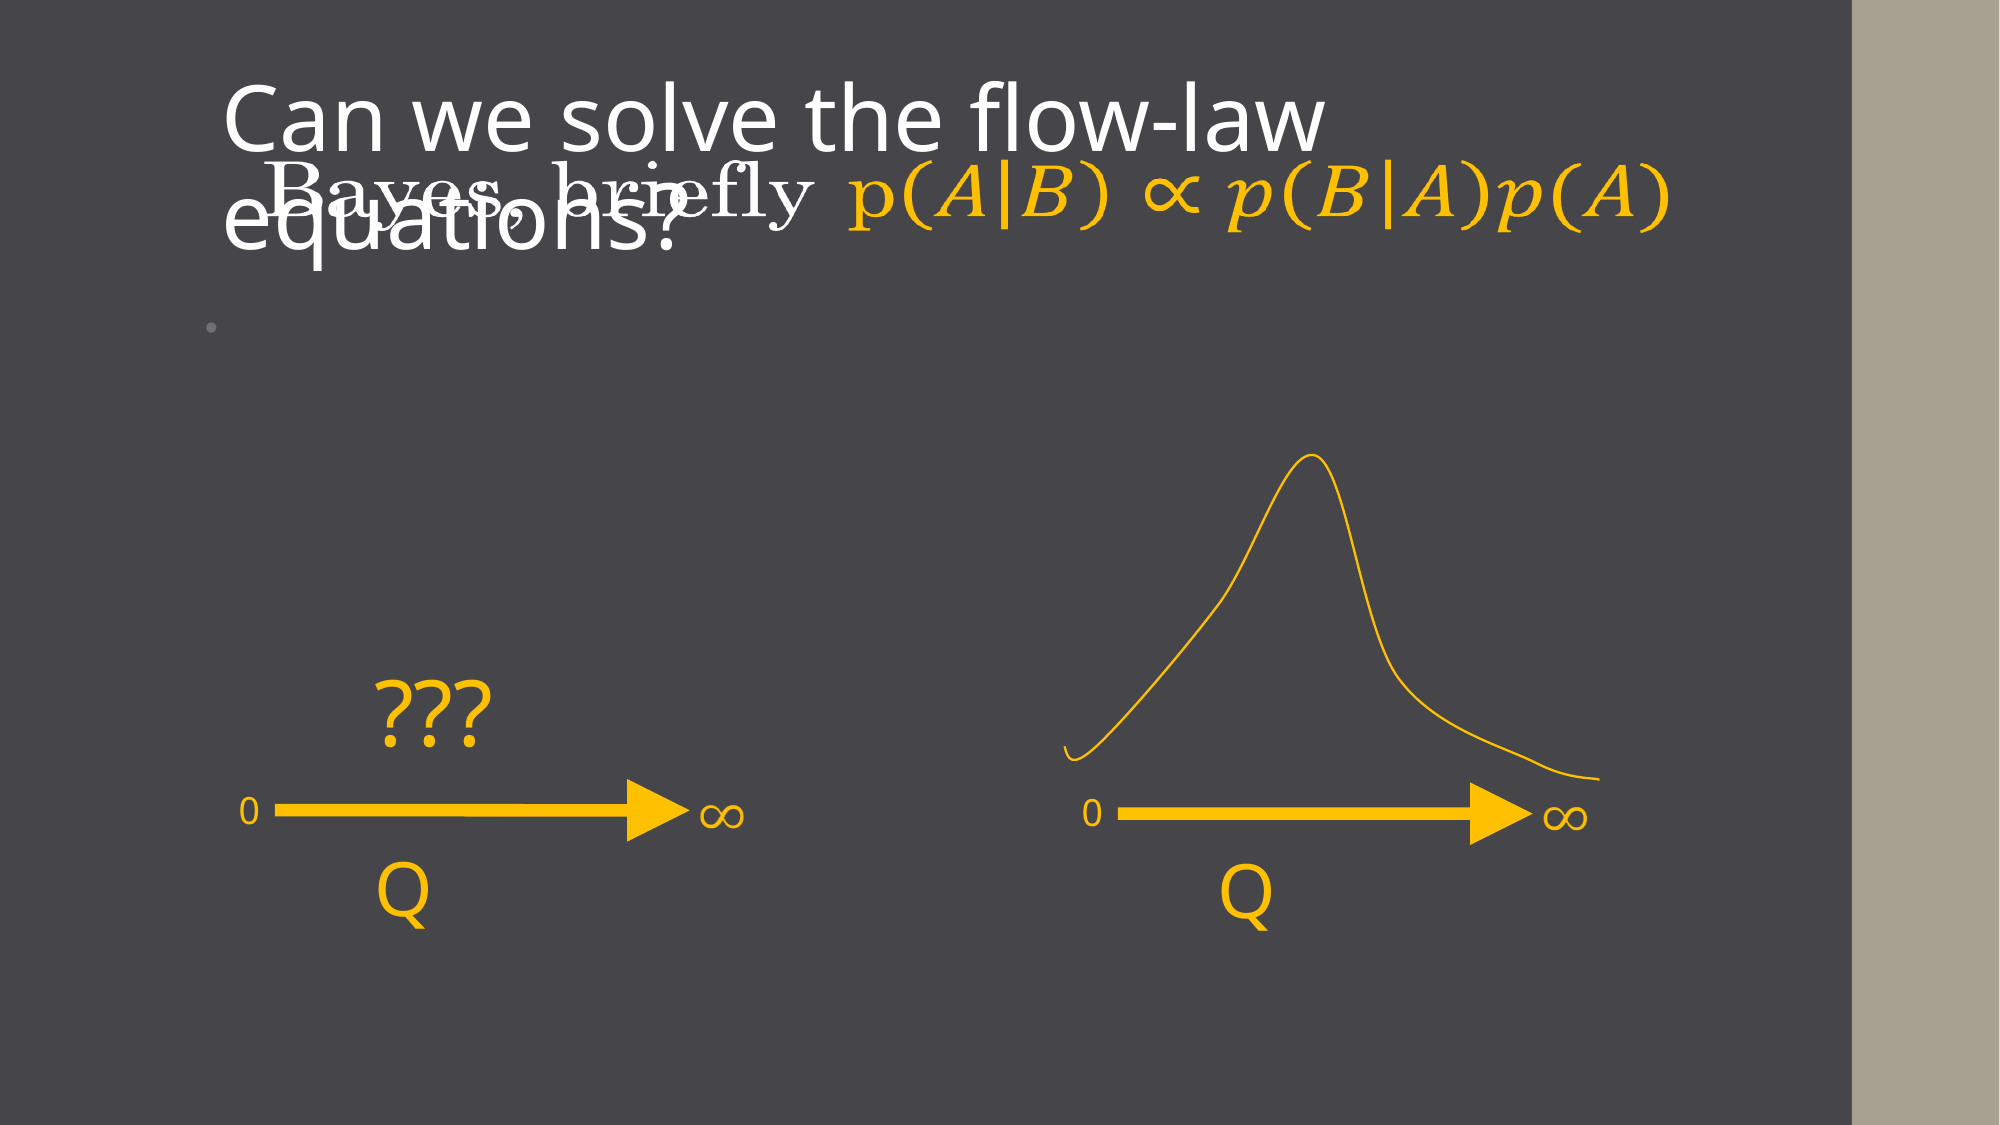

# Can we solve the flow-law equations?
???
0
0
Q
Q